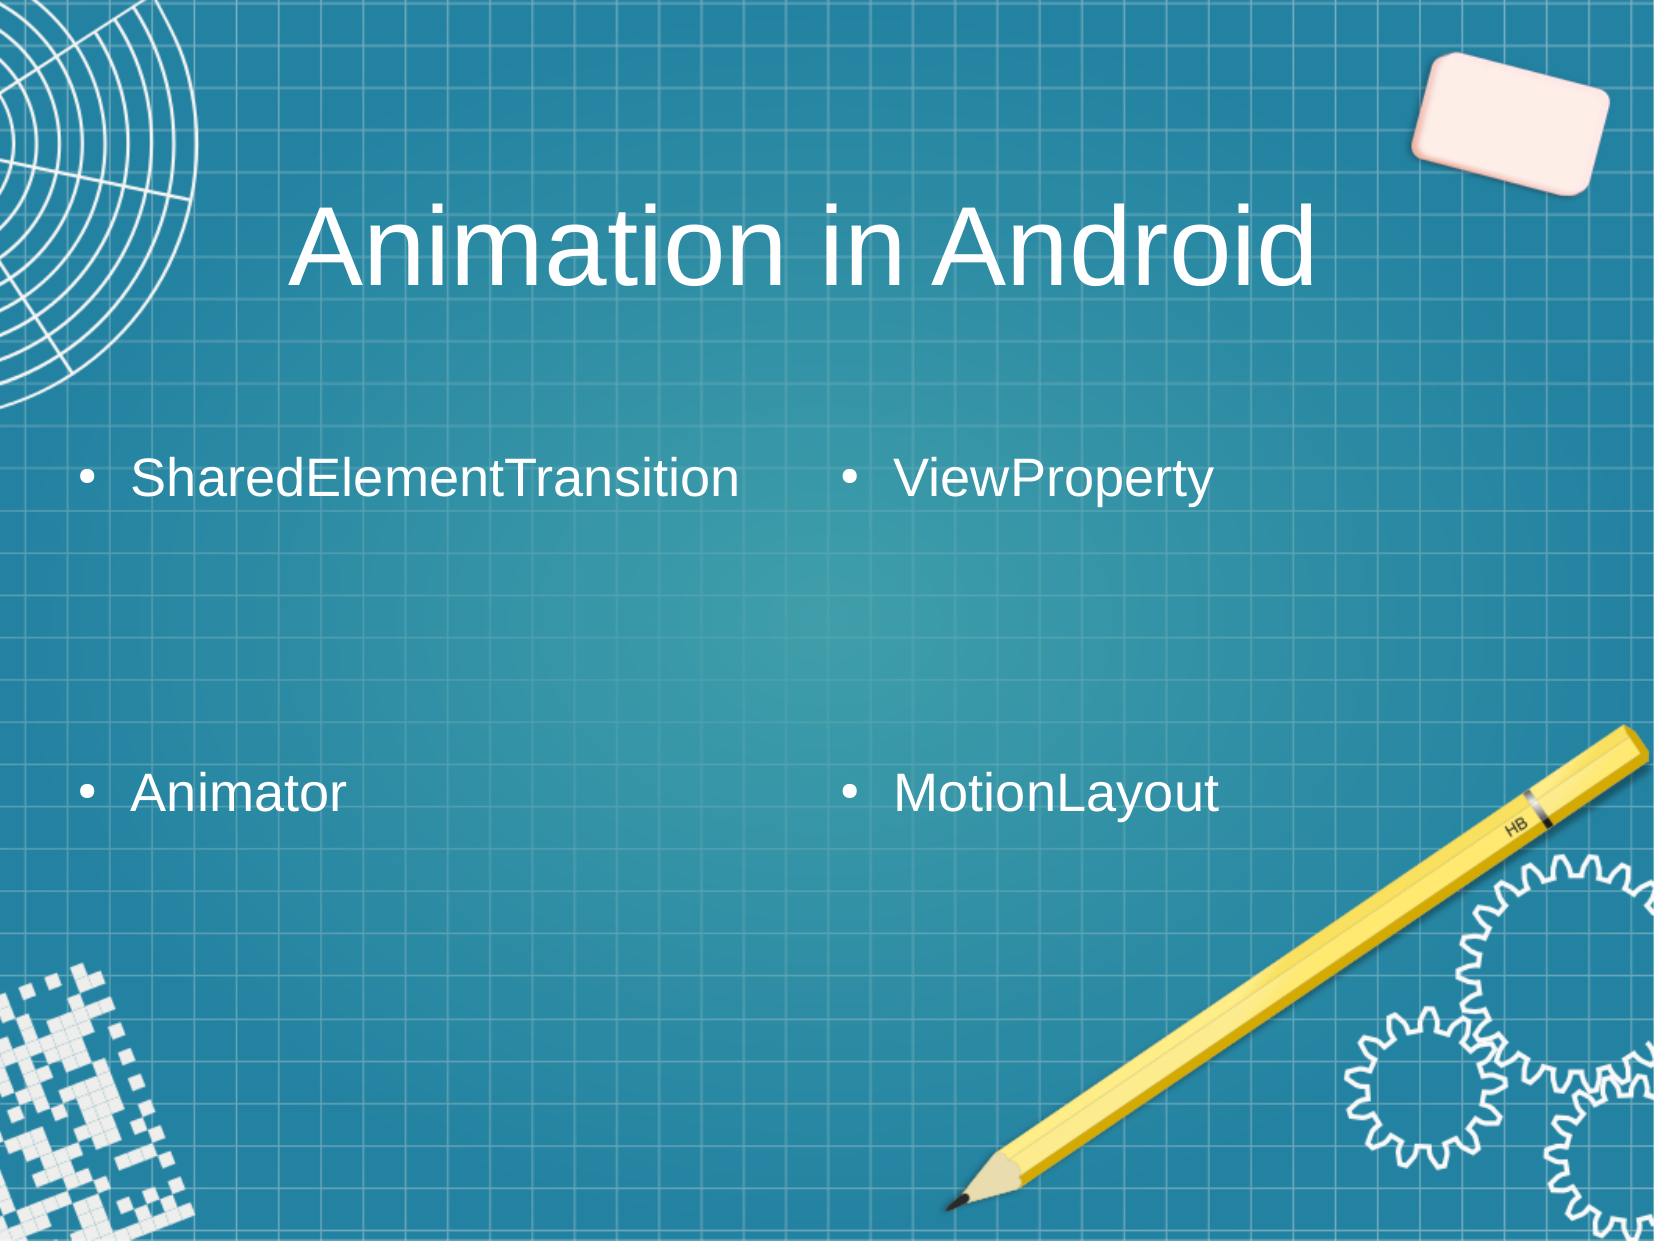

# Animation in Android
SharedElementTransition
ViewProperty
Animator
MotionLayout